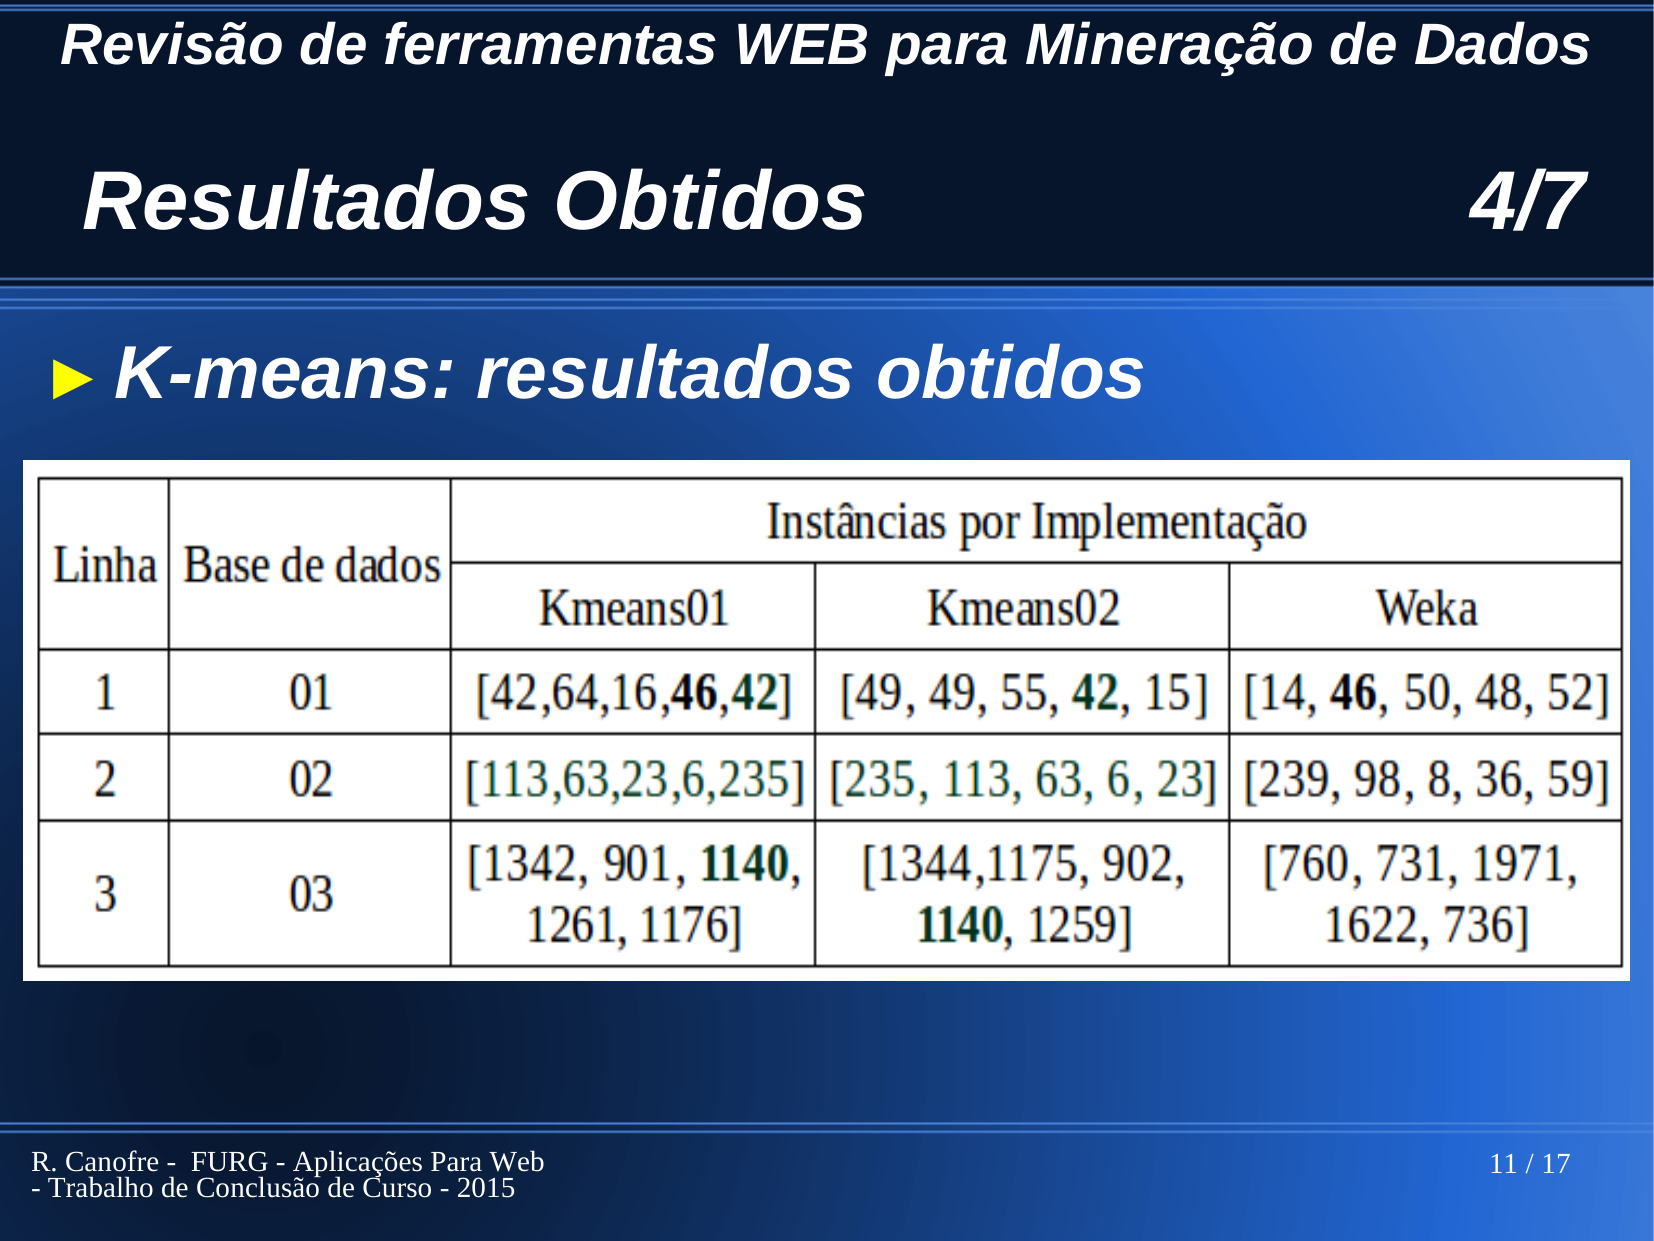

Revisão de ferramentas WEB para Mineração de Dados
# Resultados Obtidos 4/7
 K-means: resultados obtidos
R. Canofre - FURG - Aplicações Para Web - Trabalho de Conclusão de Curso - 2015
11